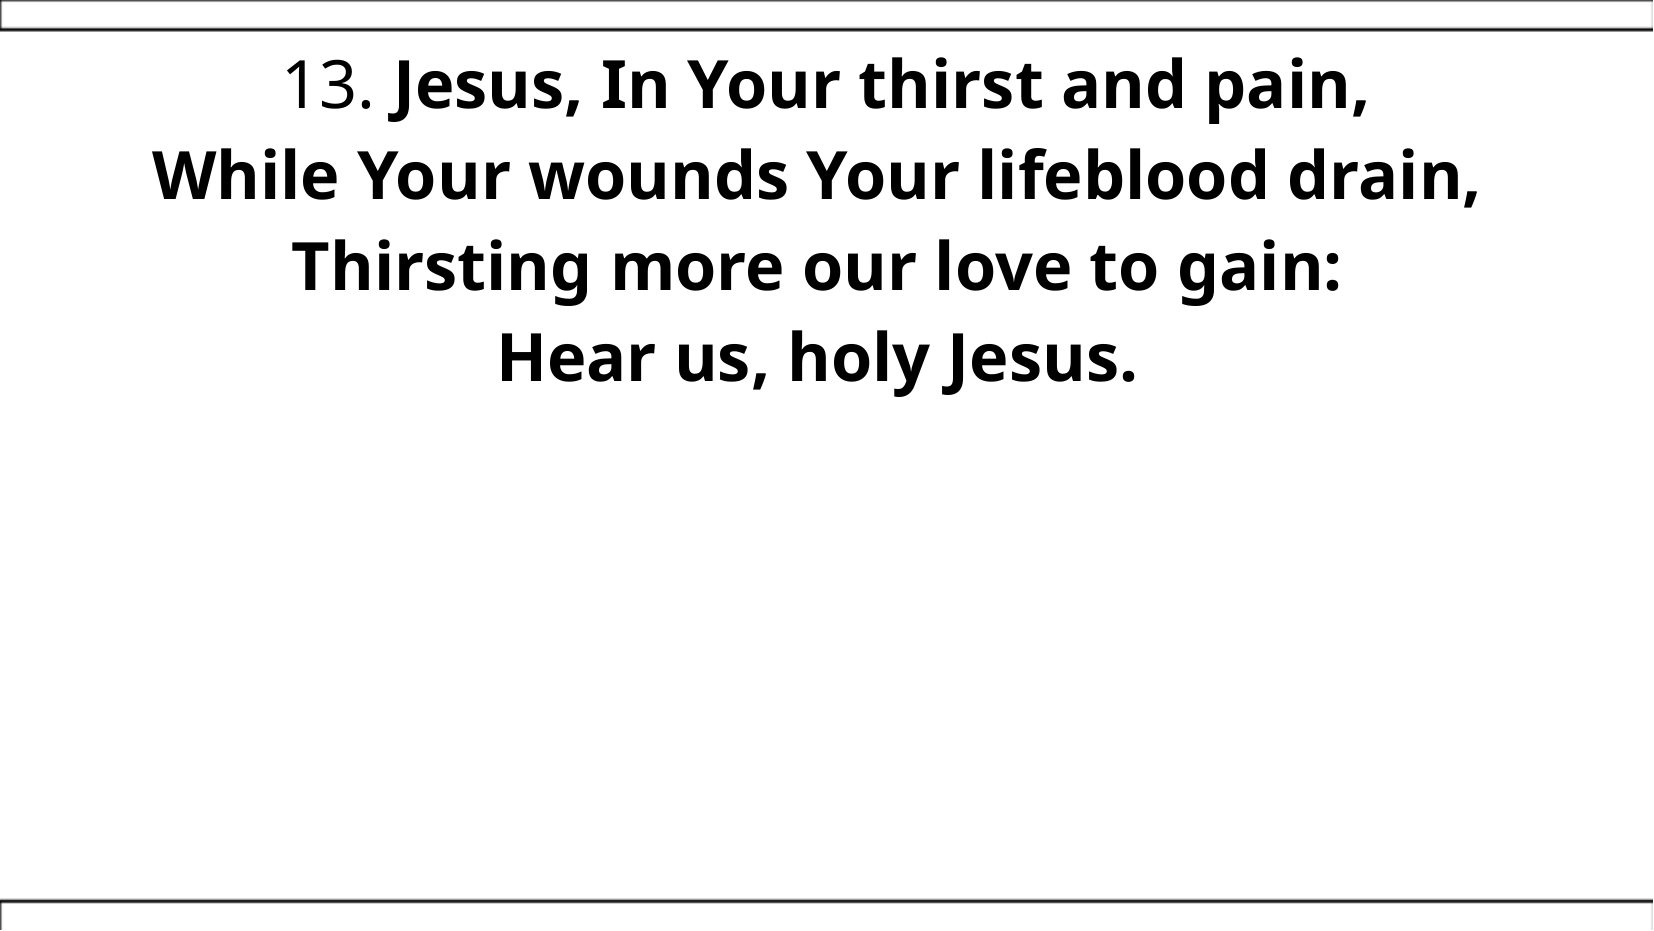

13. Jesus, In Your thirst and pain,
While Your wounds Your lifeblood drain,
Thirsting more our love to gain:
Hear us, holy Jesus.